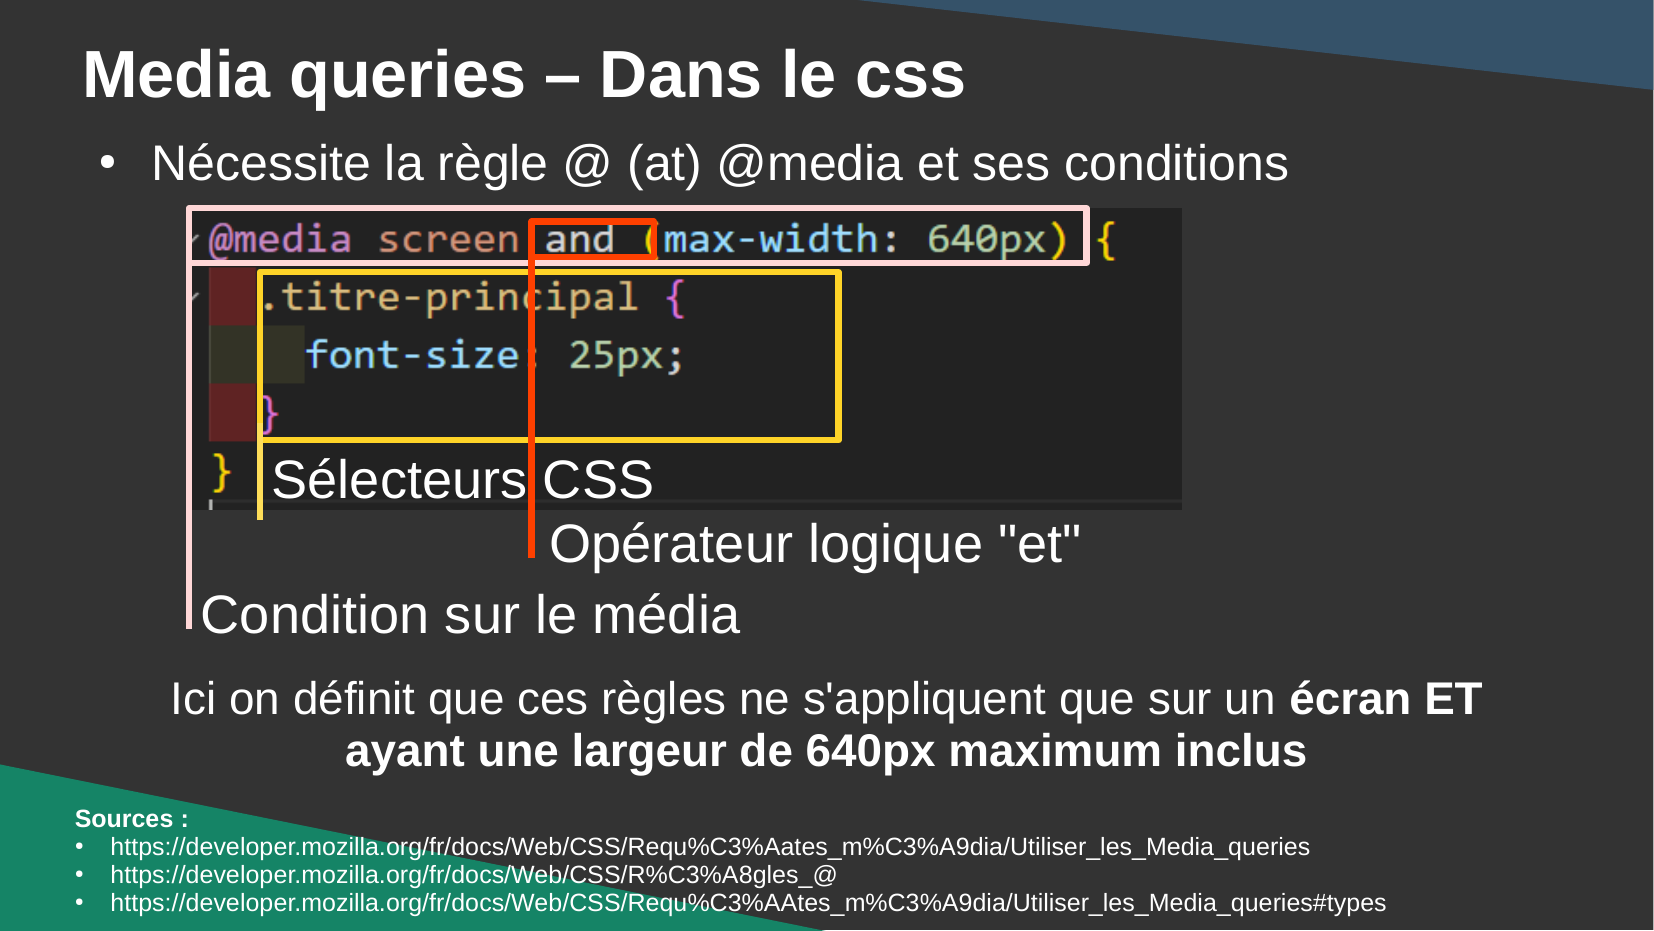

# Media queries – Dans le css
Nécessite la règle @ (at) @media et ses conditions
Sélecteurs CSS
Opérateur logique "et"
Condition sur le média
Ici on définit que ces règles ne s'appliquent que sur un écran ET ayant une largeur de 640px maximum inclus
Sources :
https://developer.mozilla.org/fr/docs/Web/CSS/Requ%C3%Aates_m%C3%A9dia/Utiliser_les_Media_queries
https://developer.mozilla.org/fr/docs/Web/CSS/R%C3%A8gles_@
https://developer.mozilla.org/fr/docs/Web/CSS/Requ%C3%AAtes_m%C3%A9dia/Utiliser_les_Media_queries#types